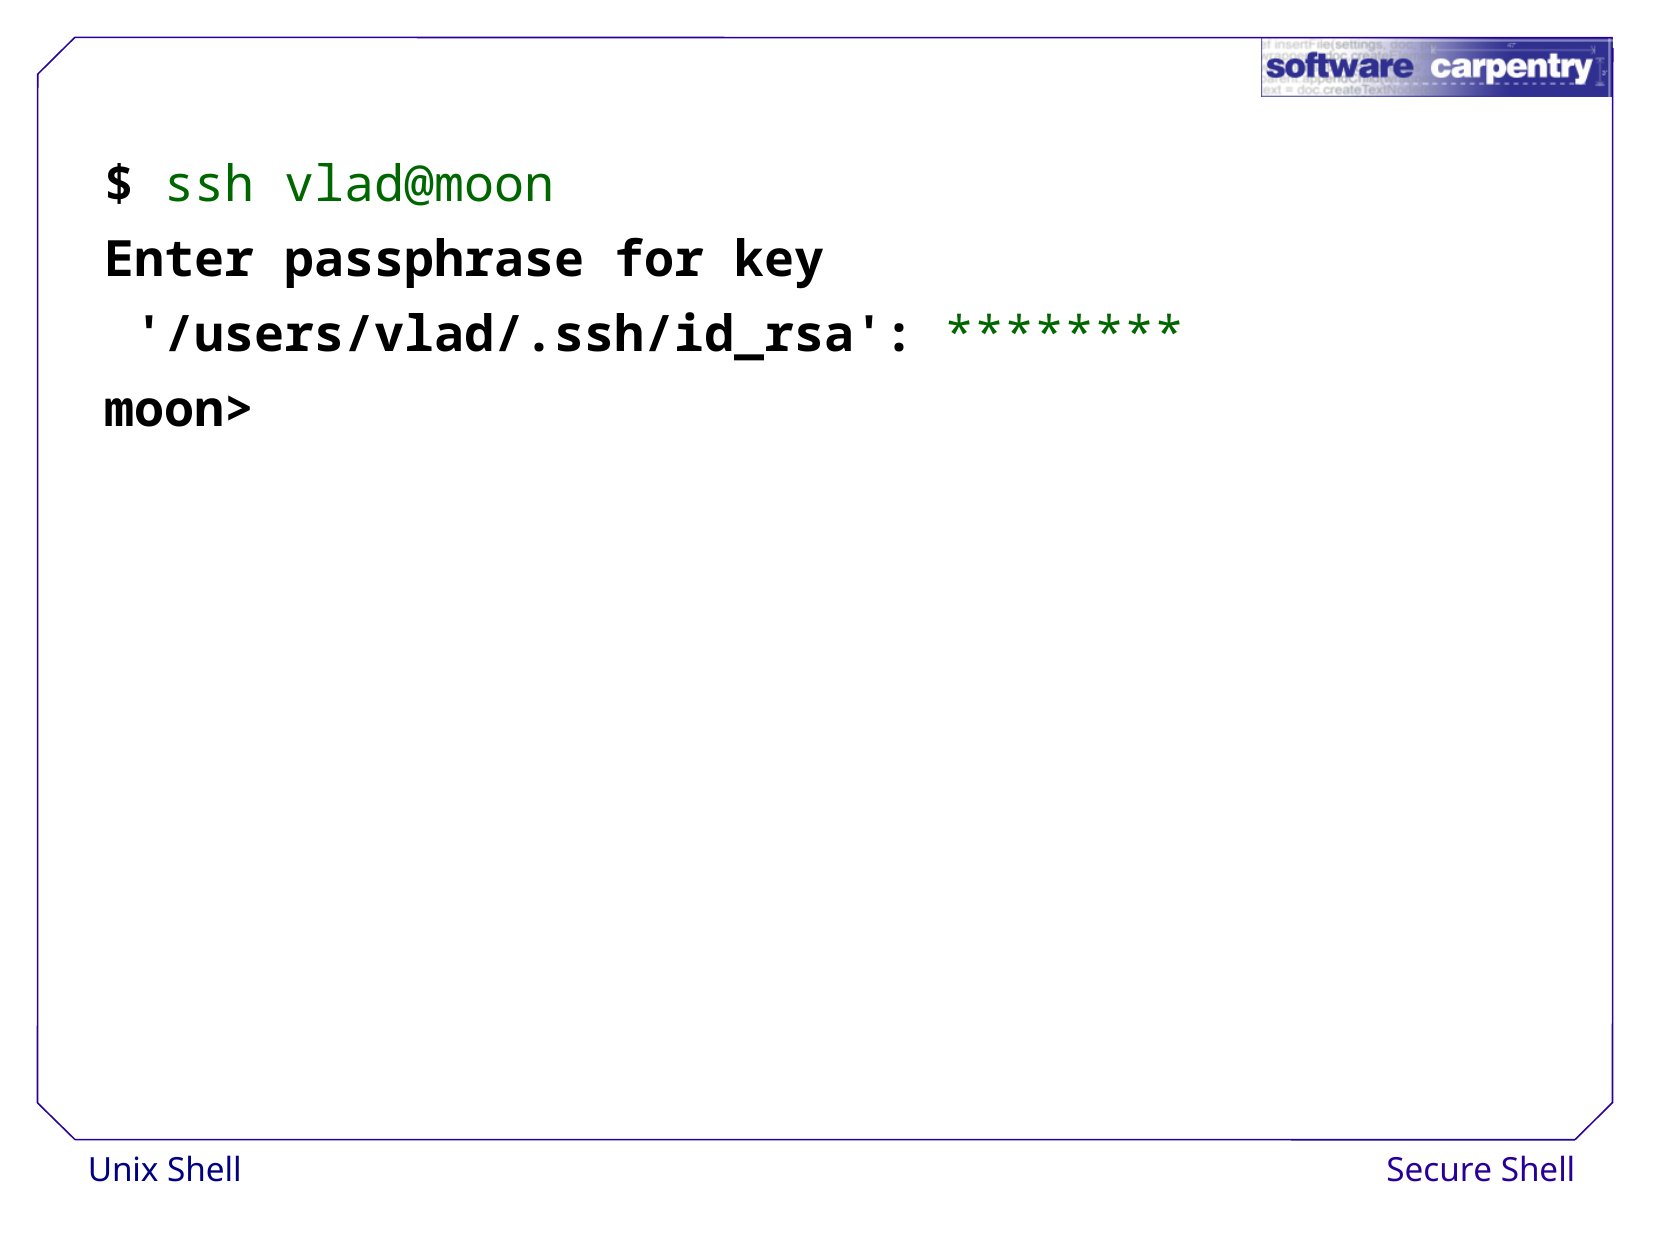

$ ssh vlad@moon
Enter passphrase for key
 '/users/vlad/.ssh/id_rsa': ********
moon>